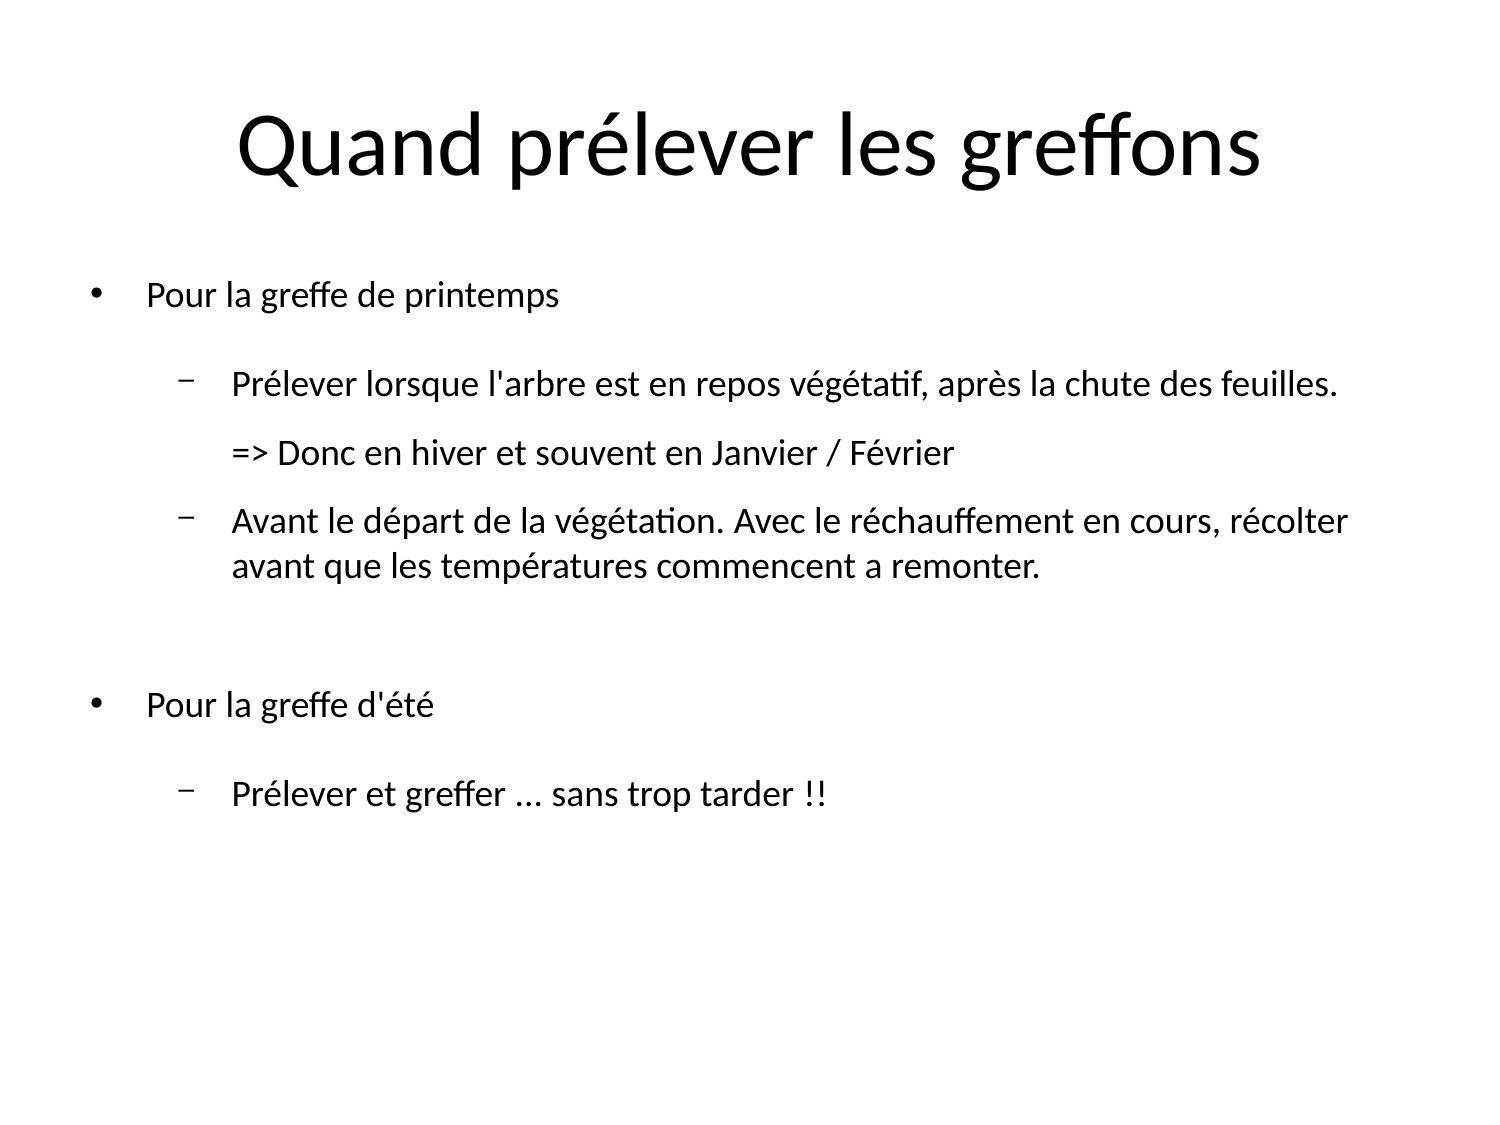

# Quand prélever les greffons
Pour la greffe de printemps
Prélever lorsque l'arbre est en repos végétatif, après la chute des feuilles.
=> Donc en hiver et souvent en Janvier / Février
Avant le départ de la végétation. Avec le réchauffement en cours, récolter avant que les températures commencent a remonter.
Pour la greffe d'été
Prélever et greffer ... sans trop tarder !!